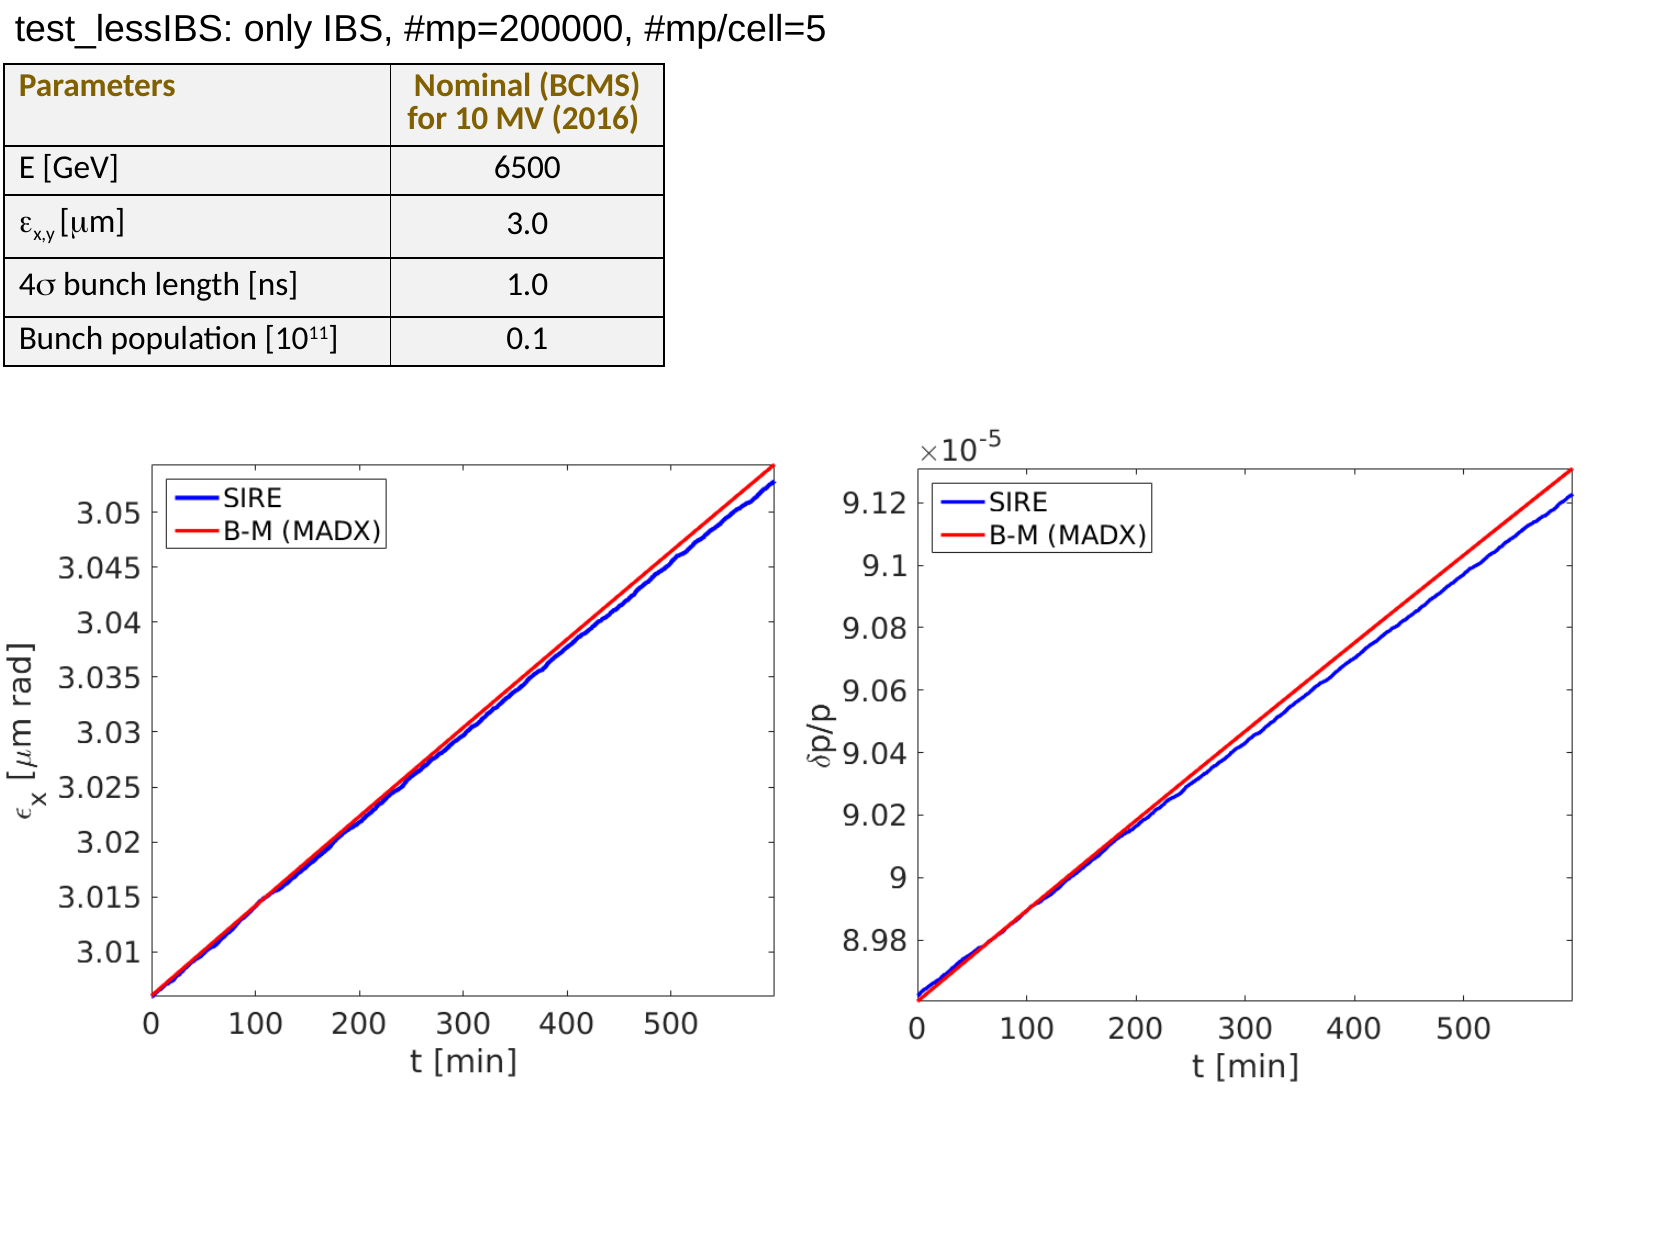

test_lessIBS: only IBS, #mp=200000, #mp/cell=5
| Parameters | Nominal (BCMS) for 10 MV (2016) |
| --- | --- |
| E [GeV] | 6500 |
| ex,y [mm] | 3.0 |
| 4s bunch length [ns] | 1.0 |
| Bunch population [1011] | 0.1 |